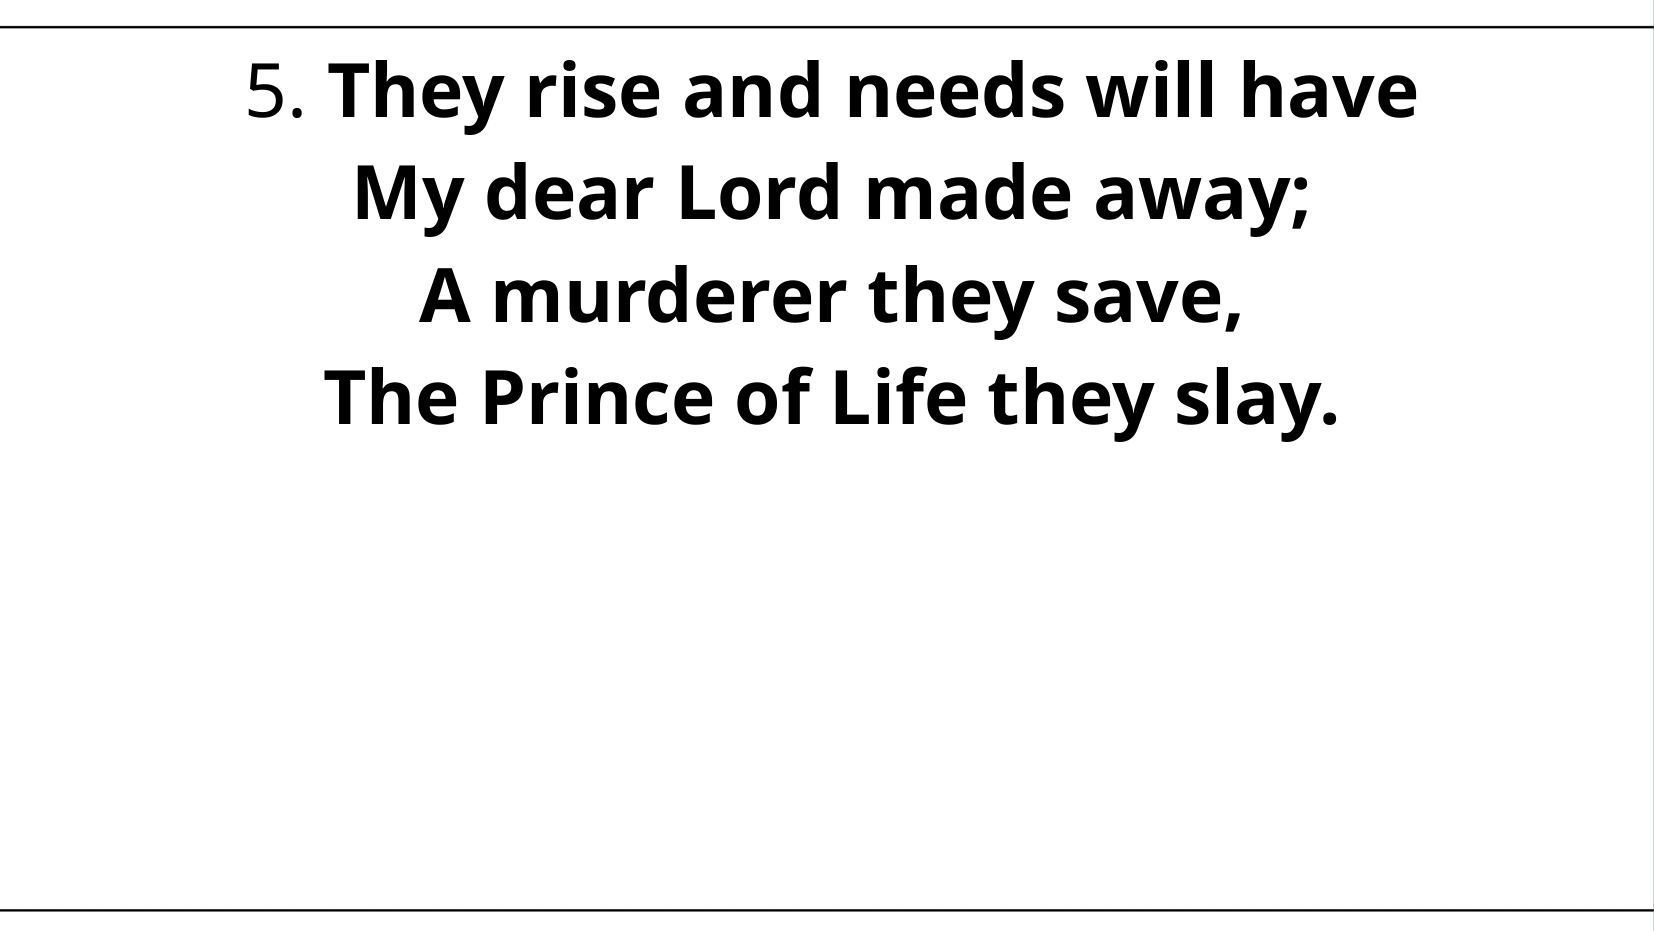

5. They rise and needs will have
My dear Lord made away;
A murderer they save,
The Prince of Life they slay.